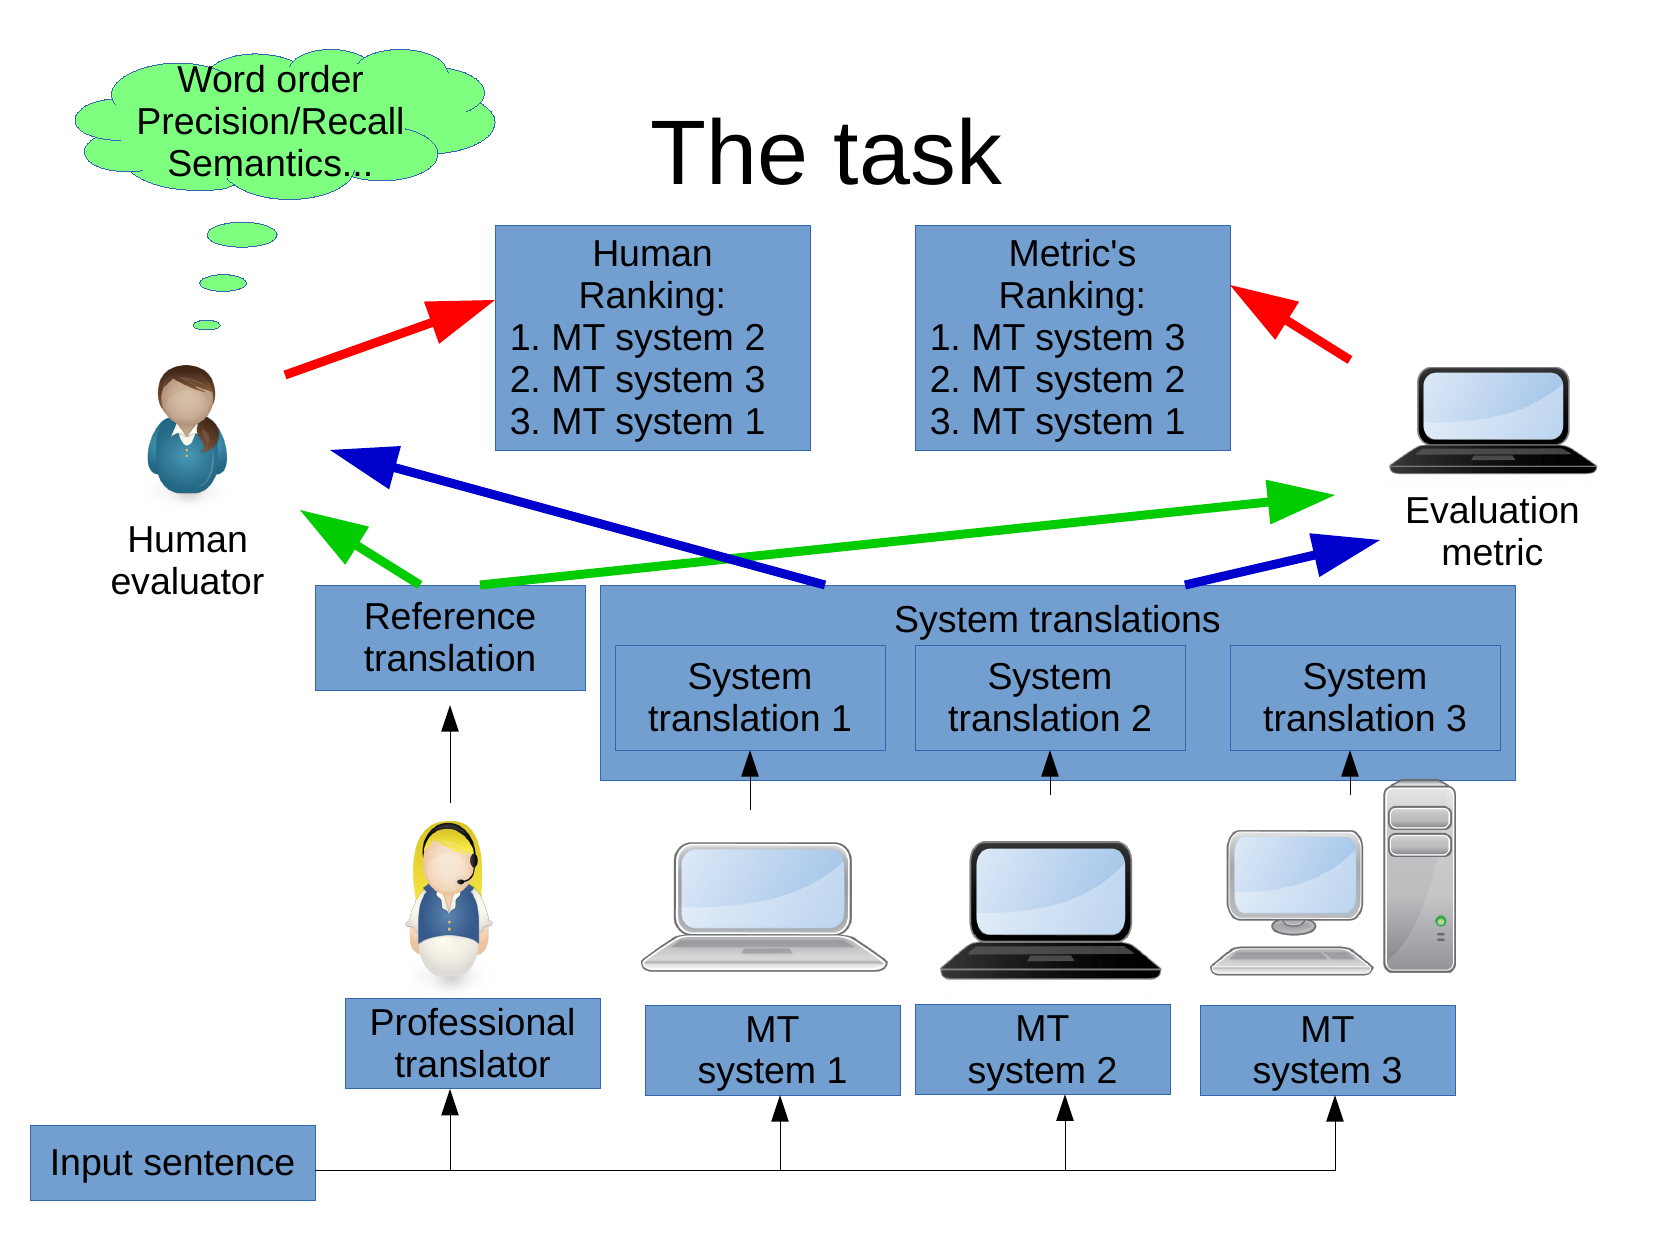

Word order
Precision/Recall
Semantics...
# The task
Human
Ranking:
1. MT system 2
2. MT system 3
3. MT system 1
Metric's
Ranking:
1. MT system 3
2. MT system 2
3. MT system 1
Human
evaluator
Evaluation
metric
Reference
translation
System translations
System
translation 1
System
translation 2
System
translation 3
Professional
translator
MT
system 2
MT
system 1
MT
system 3
Input sentence